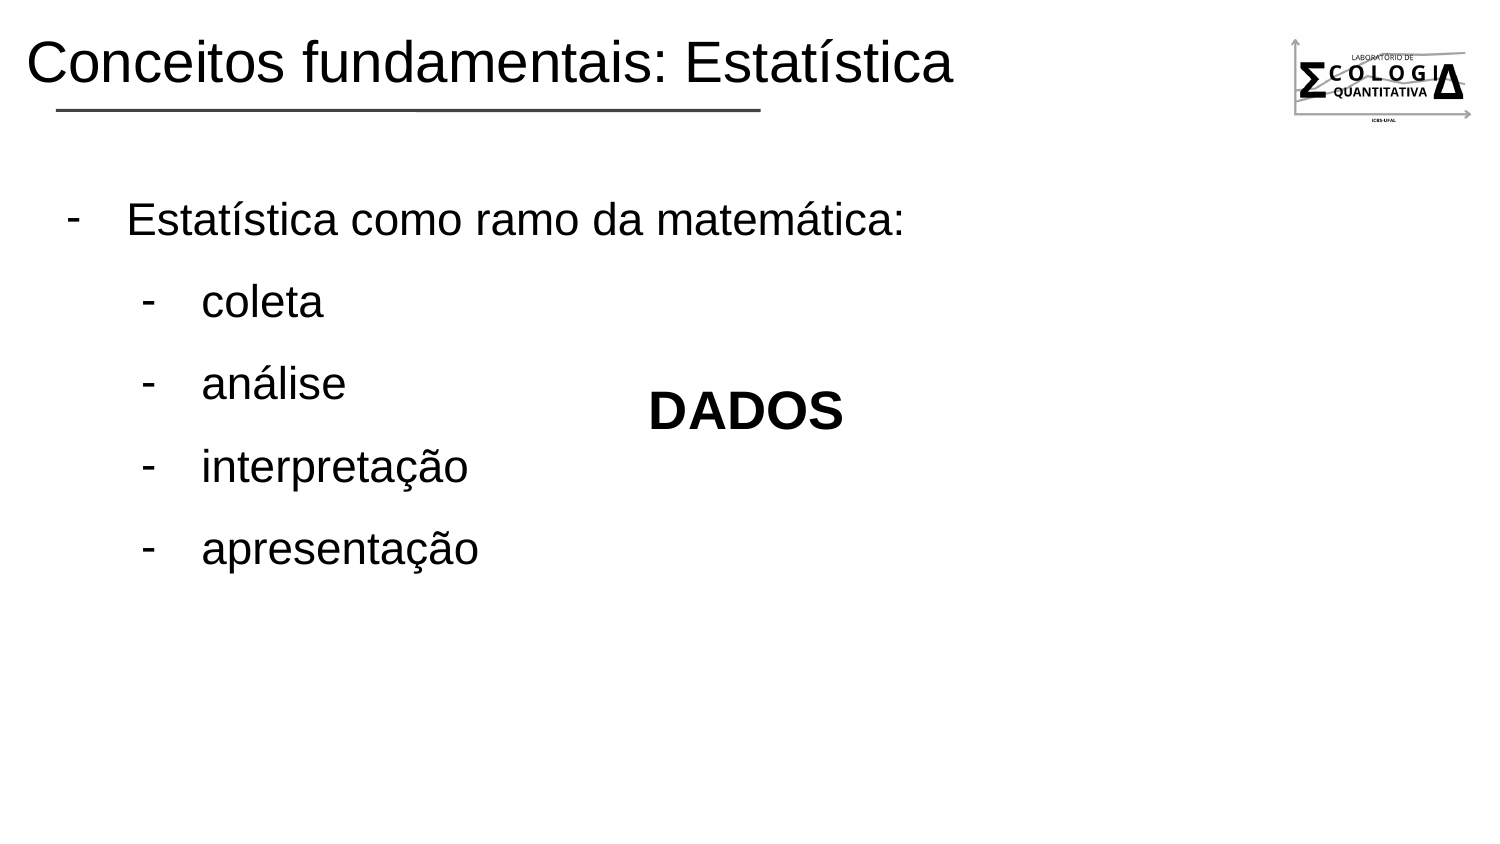

Conceitos fundamentais: Estatística
Estatística como ramo da matemática:
coleta
análise
interpretação
apresentação
DADOS